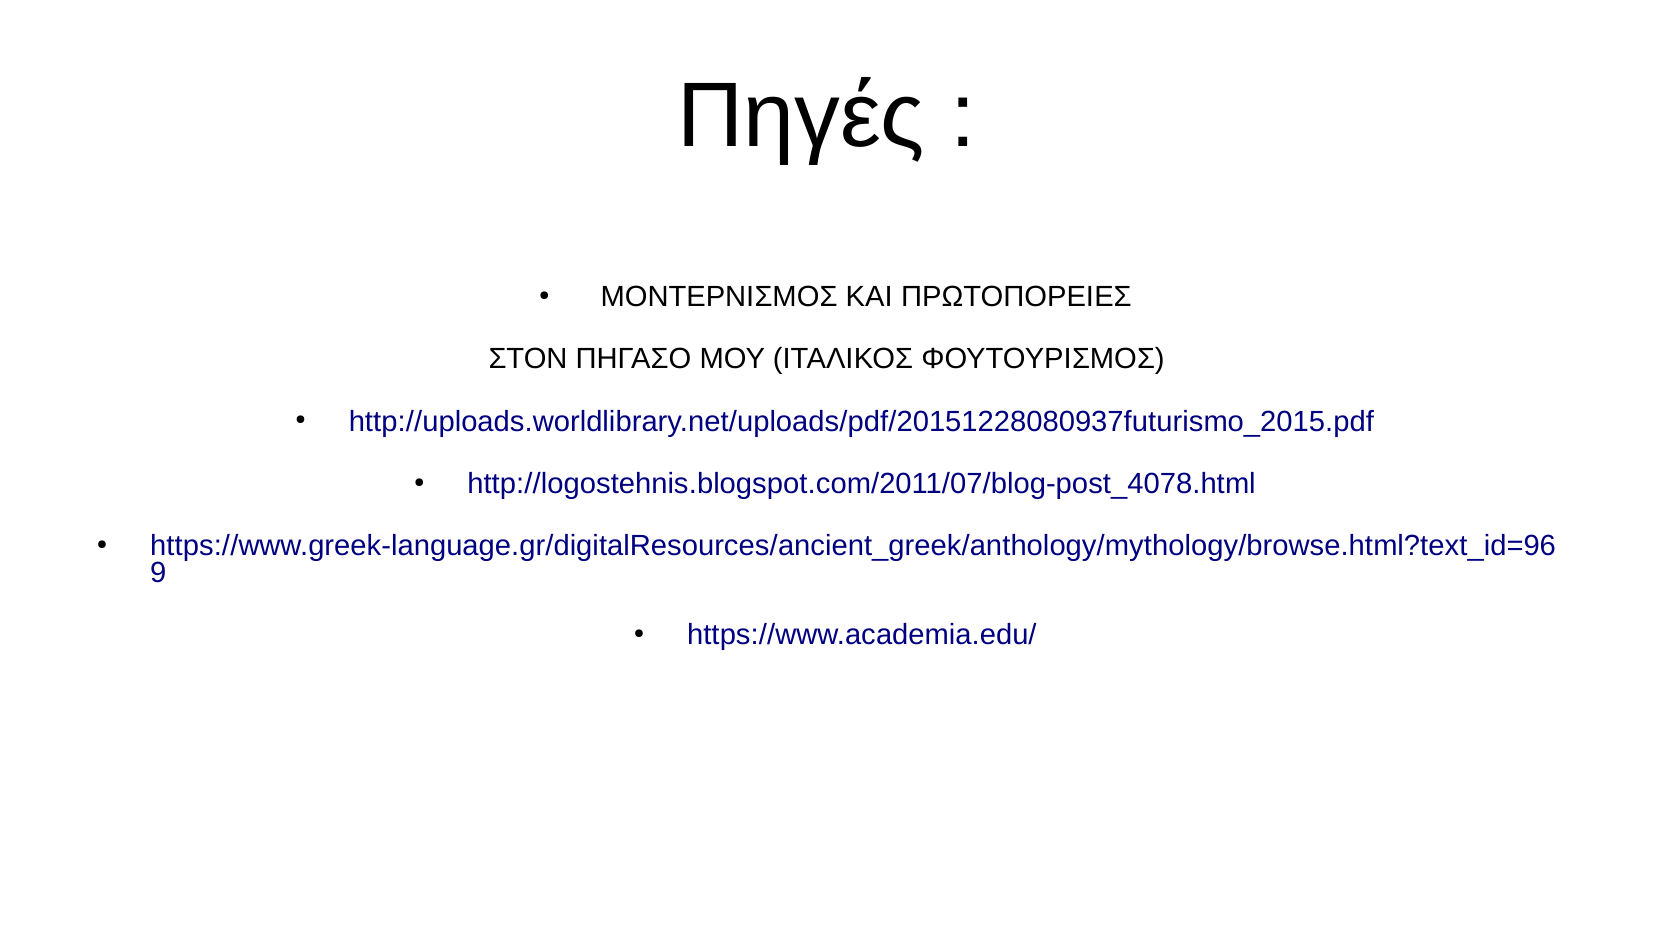

# Πηγές :
 ΜΟΝΤΕΡΝΙΣΜΟΣ ΚΑΙ ΠΡΩΤΟΠΟΡΕΙΕΣ
ΣΤΟΝ ΠΗΓΑΣΟ ΜΟΥ (ΙΤΑΛΙΚΟΣ ΦΟΥΤΟΥΡΙΣΜΟΣ)
http://uploads.worldlibrary.net/uploads/pdf/20151228080937futurismo_2015.pdf
http://logostehnis.blogspot.com/2011/07/blog-post_4078.html
https://www.greek-language.gr/digitalResources/ancient_greek/anthology/mythology/browse.html?text_id=969
https://www.academia.edu/